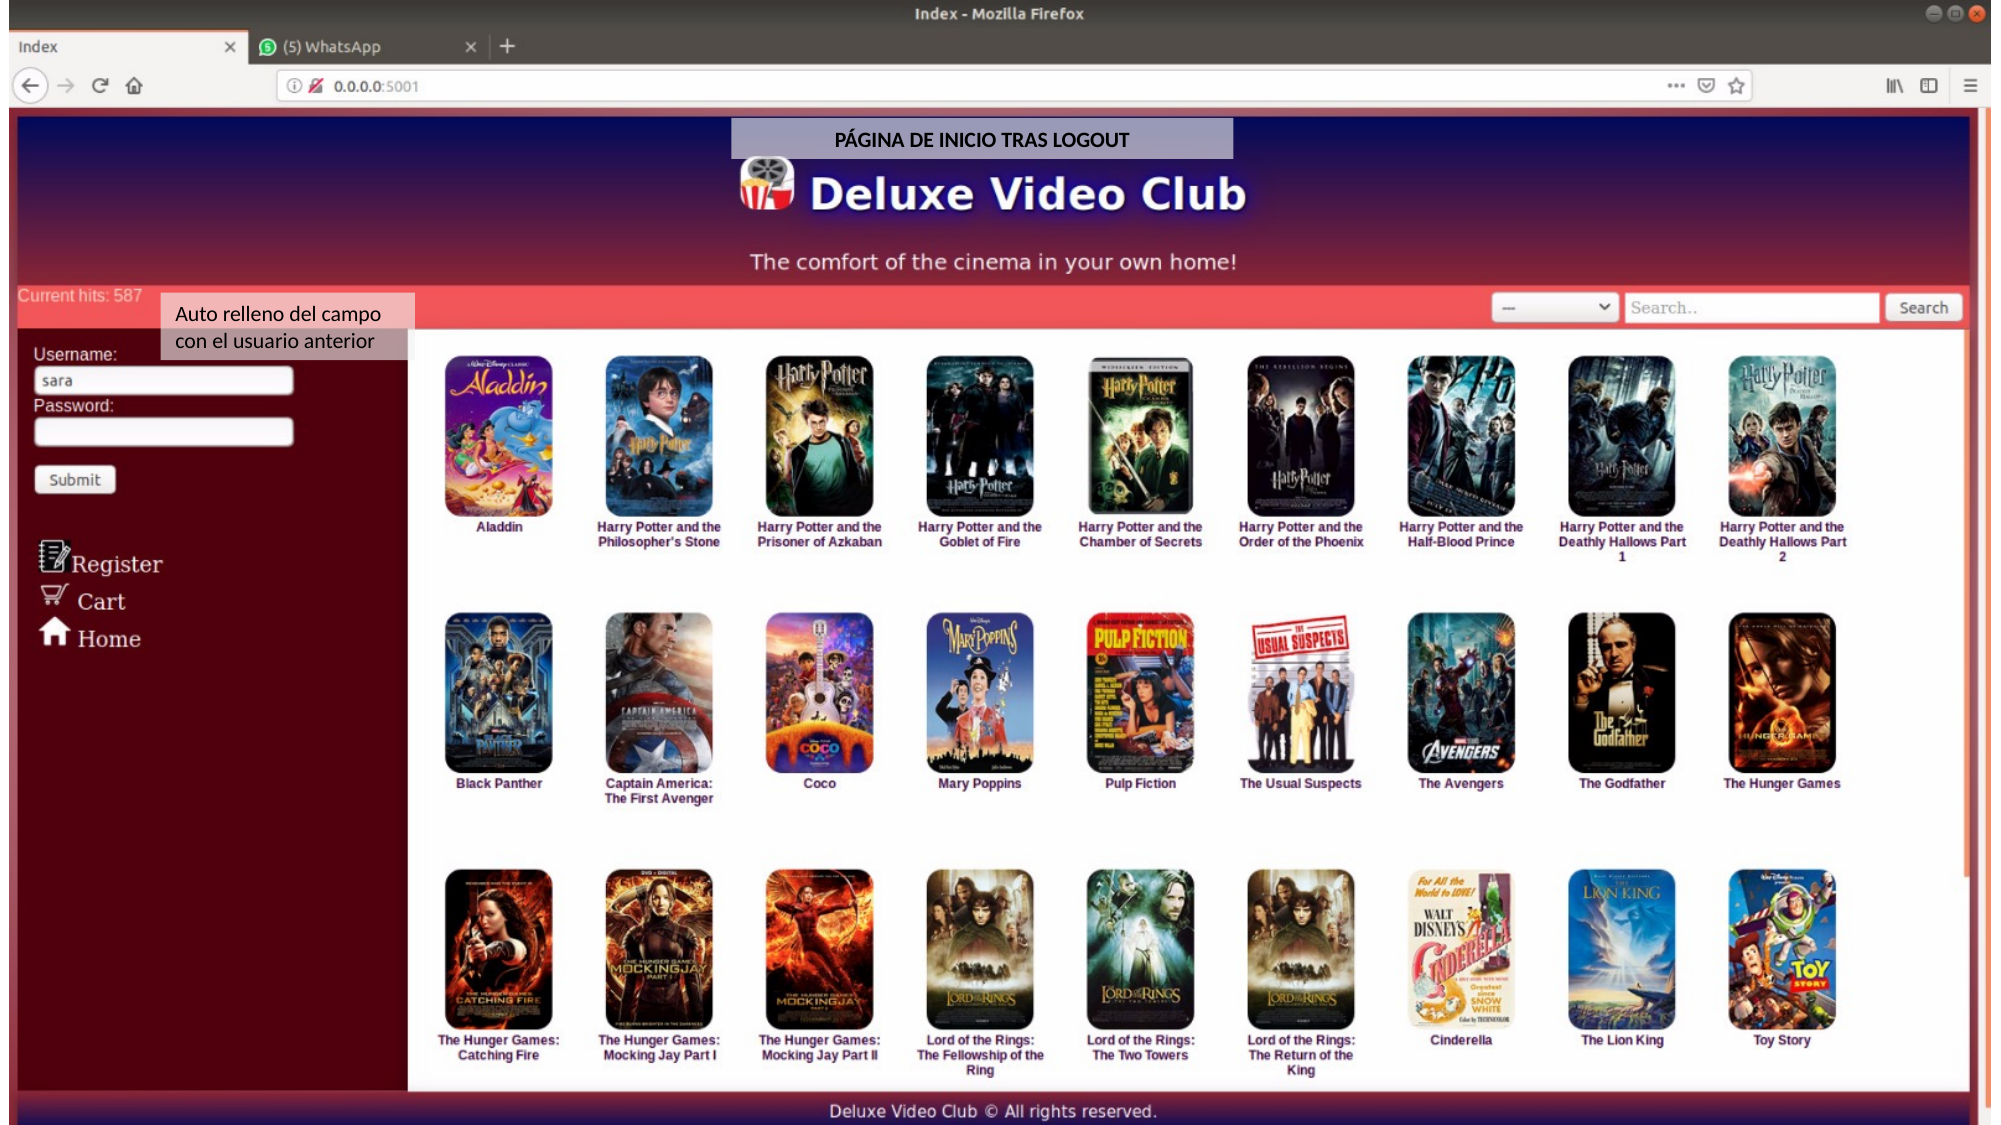

PÁGINA DE INICIO TRAS LOGOUT
Auto relleno del campo con el usuario anterior